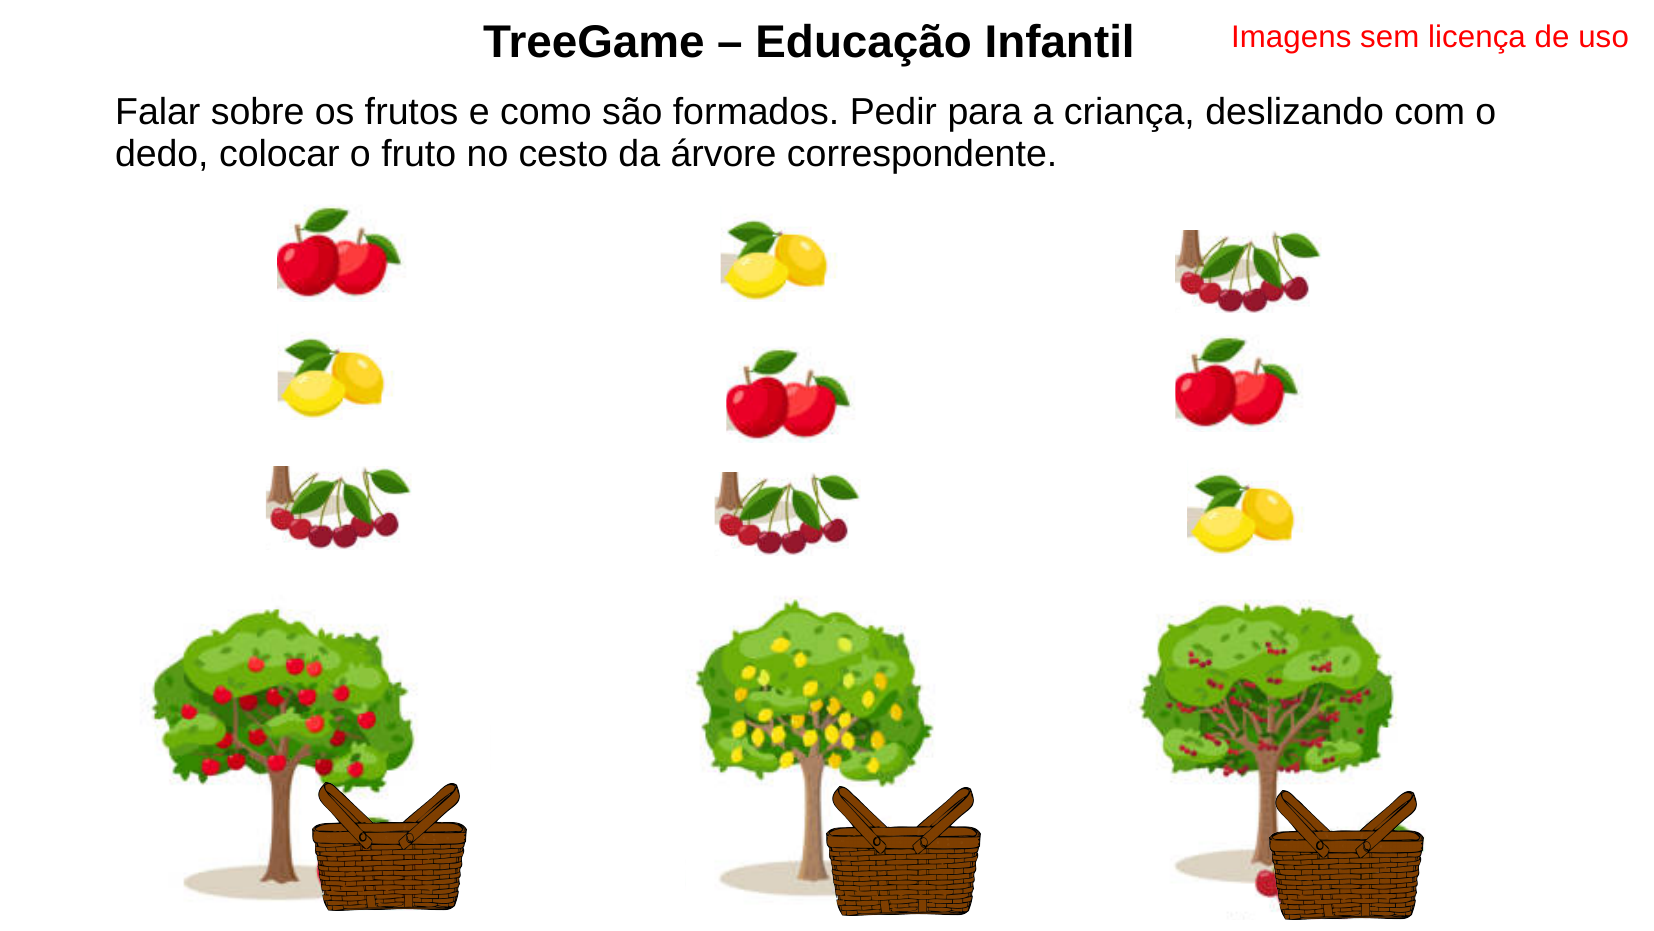

# TreeGame – Educação Infantil
Imagens sem licença de uso
Falar sobre os frutos e como são formados. Pedir para a criança, deslizando com o dedo, colocar o fruto no cesto da árvore correspondente.